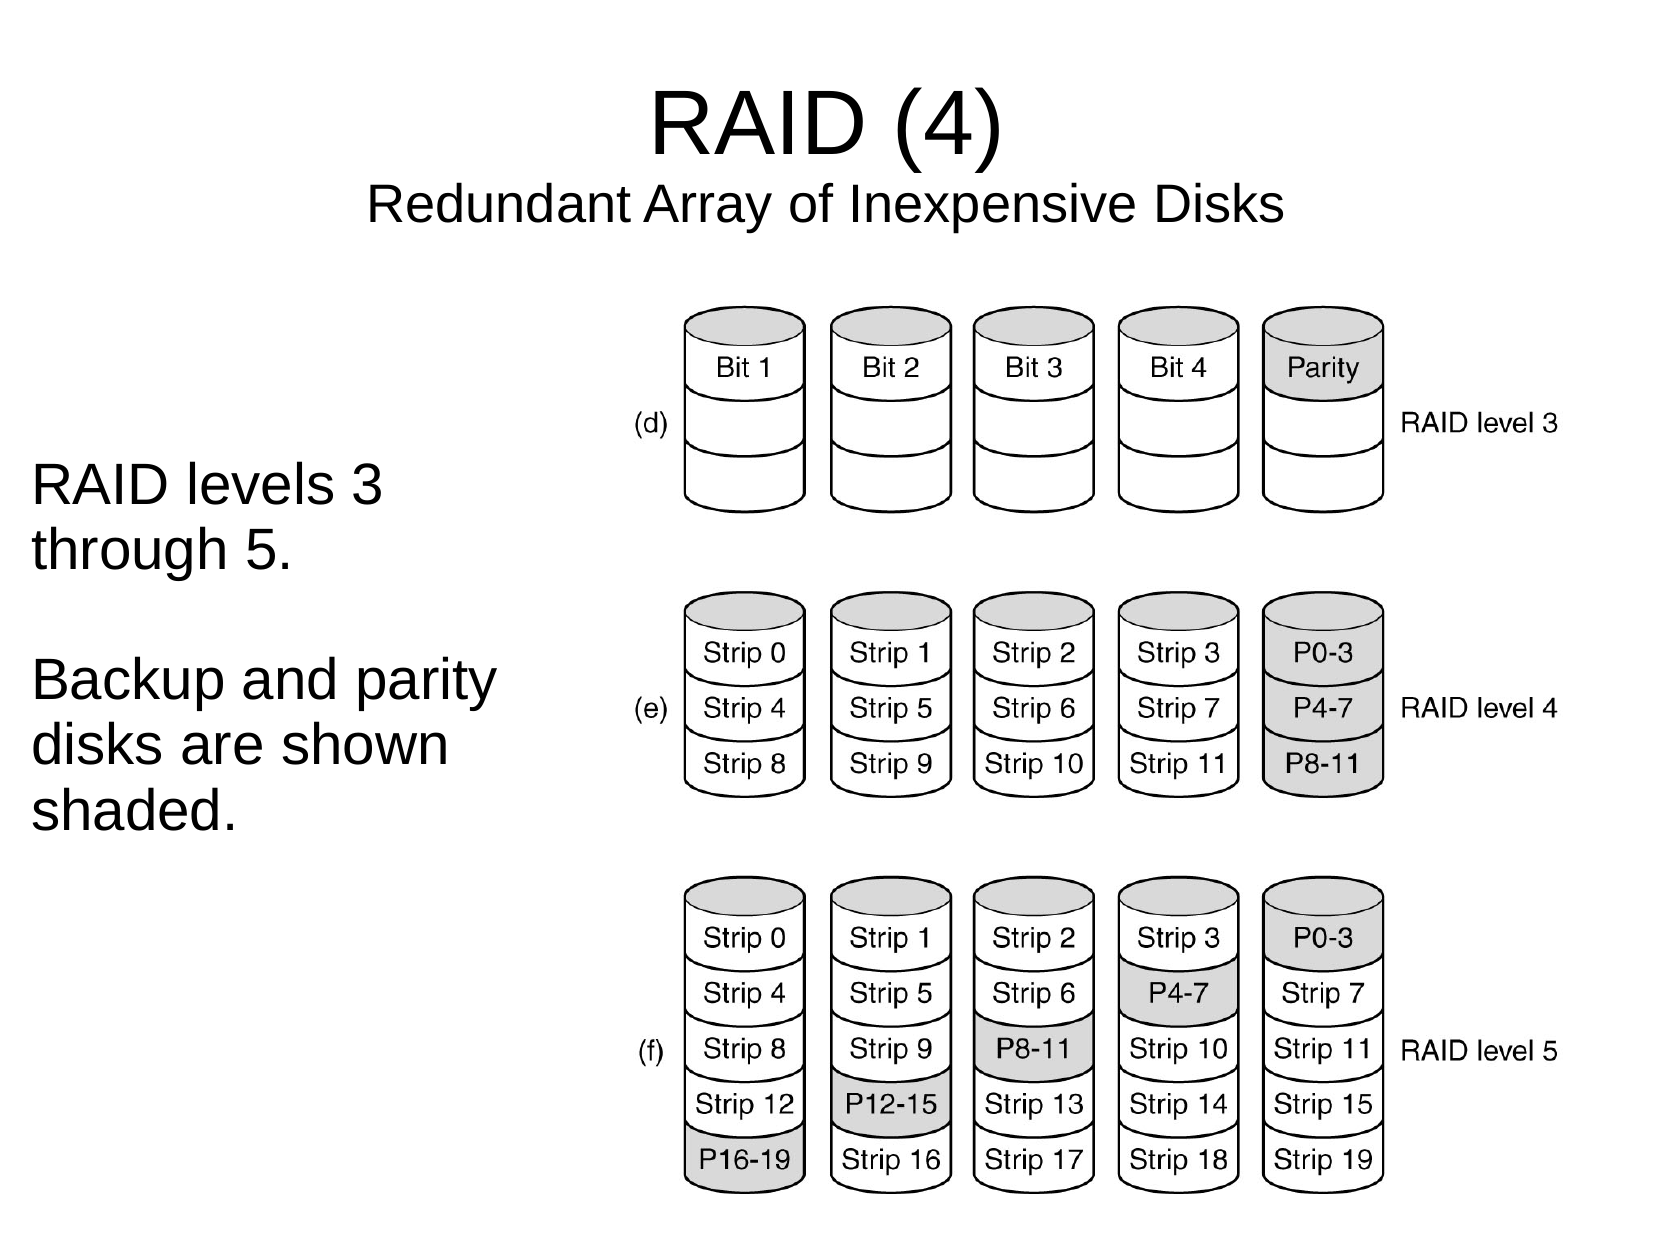

# RAID (4) Redundant Array of Inexpensive Disks
RAID levels 3 through 5.
Backup and parity disks are shown shaded.
85